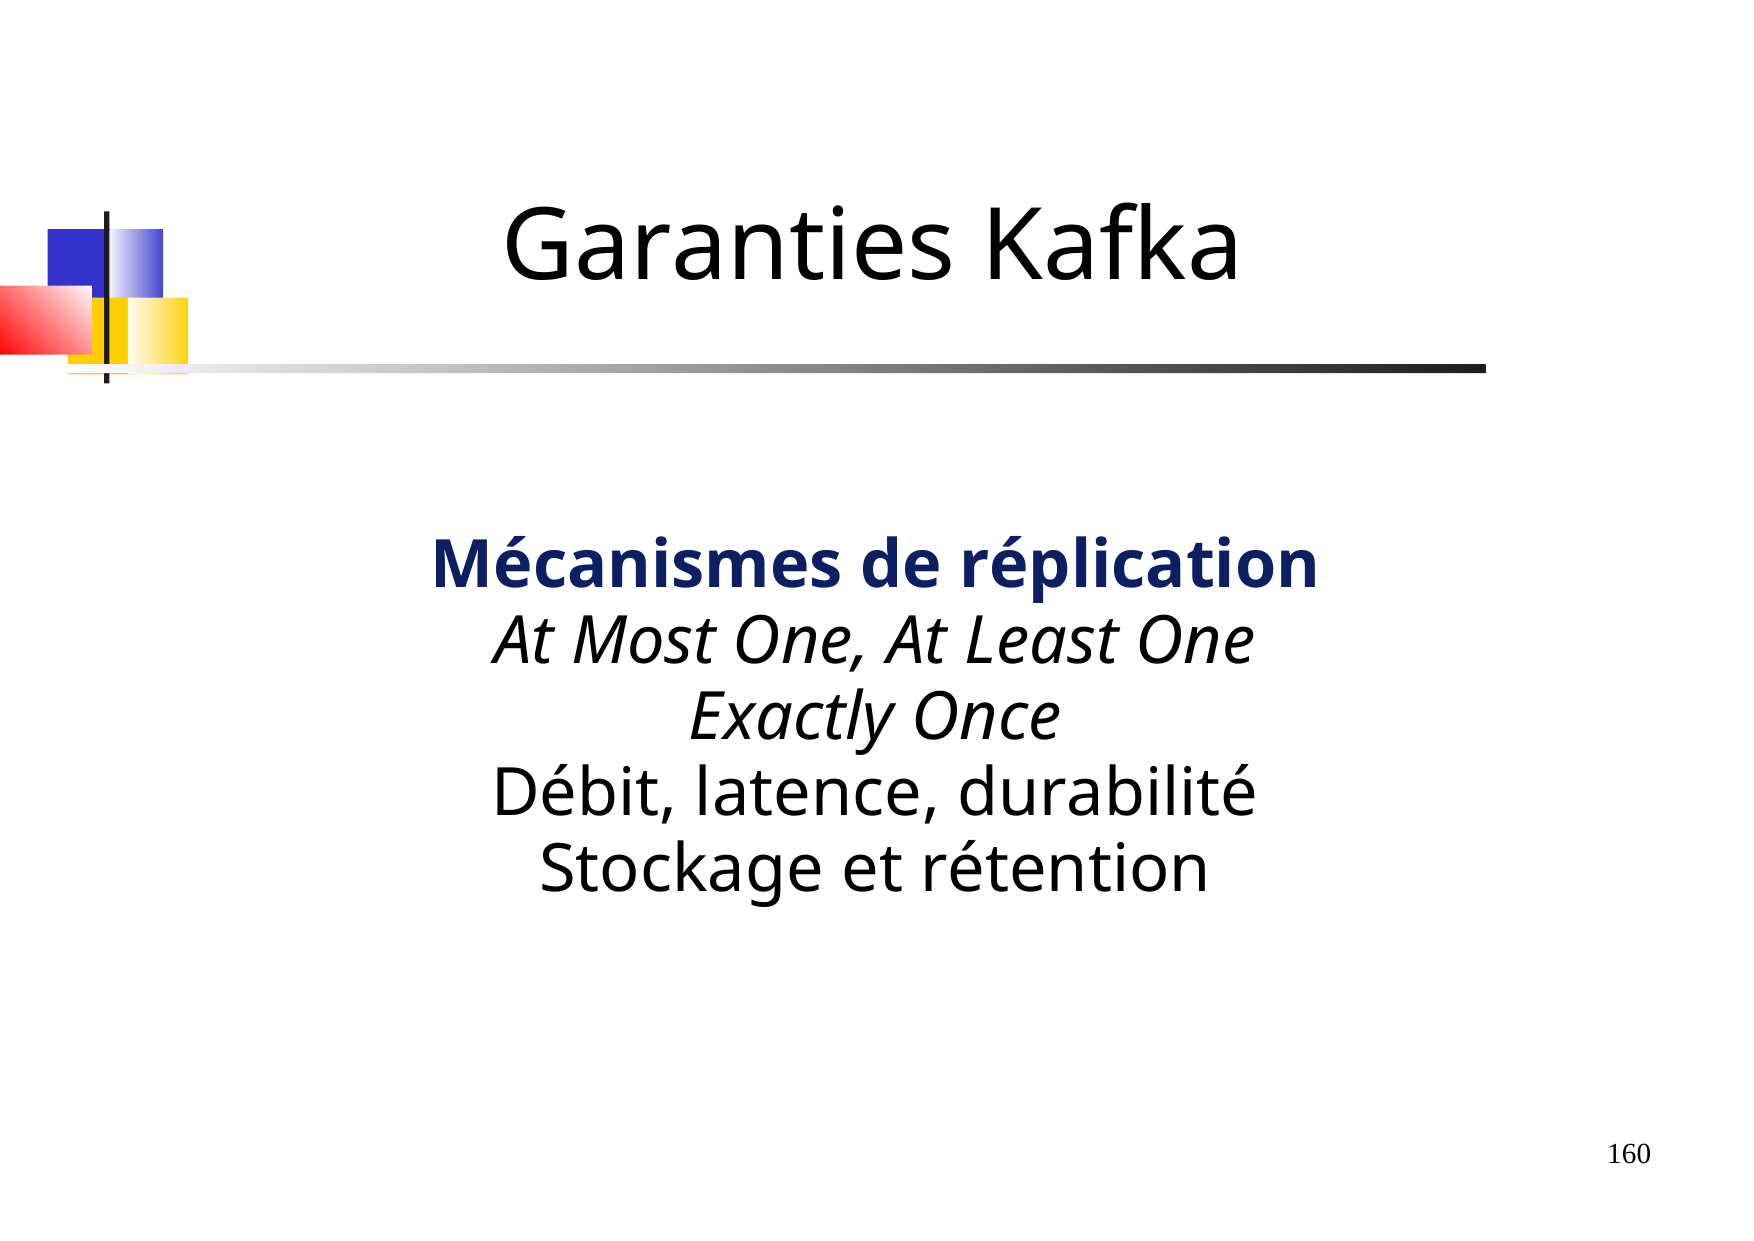

# Garanties Kafka
Mécanismes de réplication
At Most One, At Least One
Exactly Once
Débit, latence, durabilité
Stockage et rétention